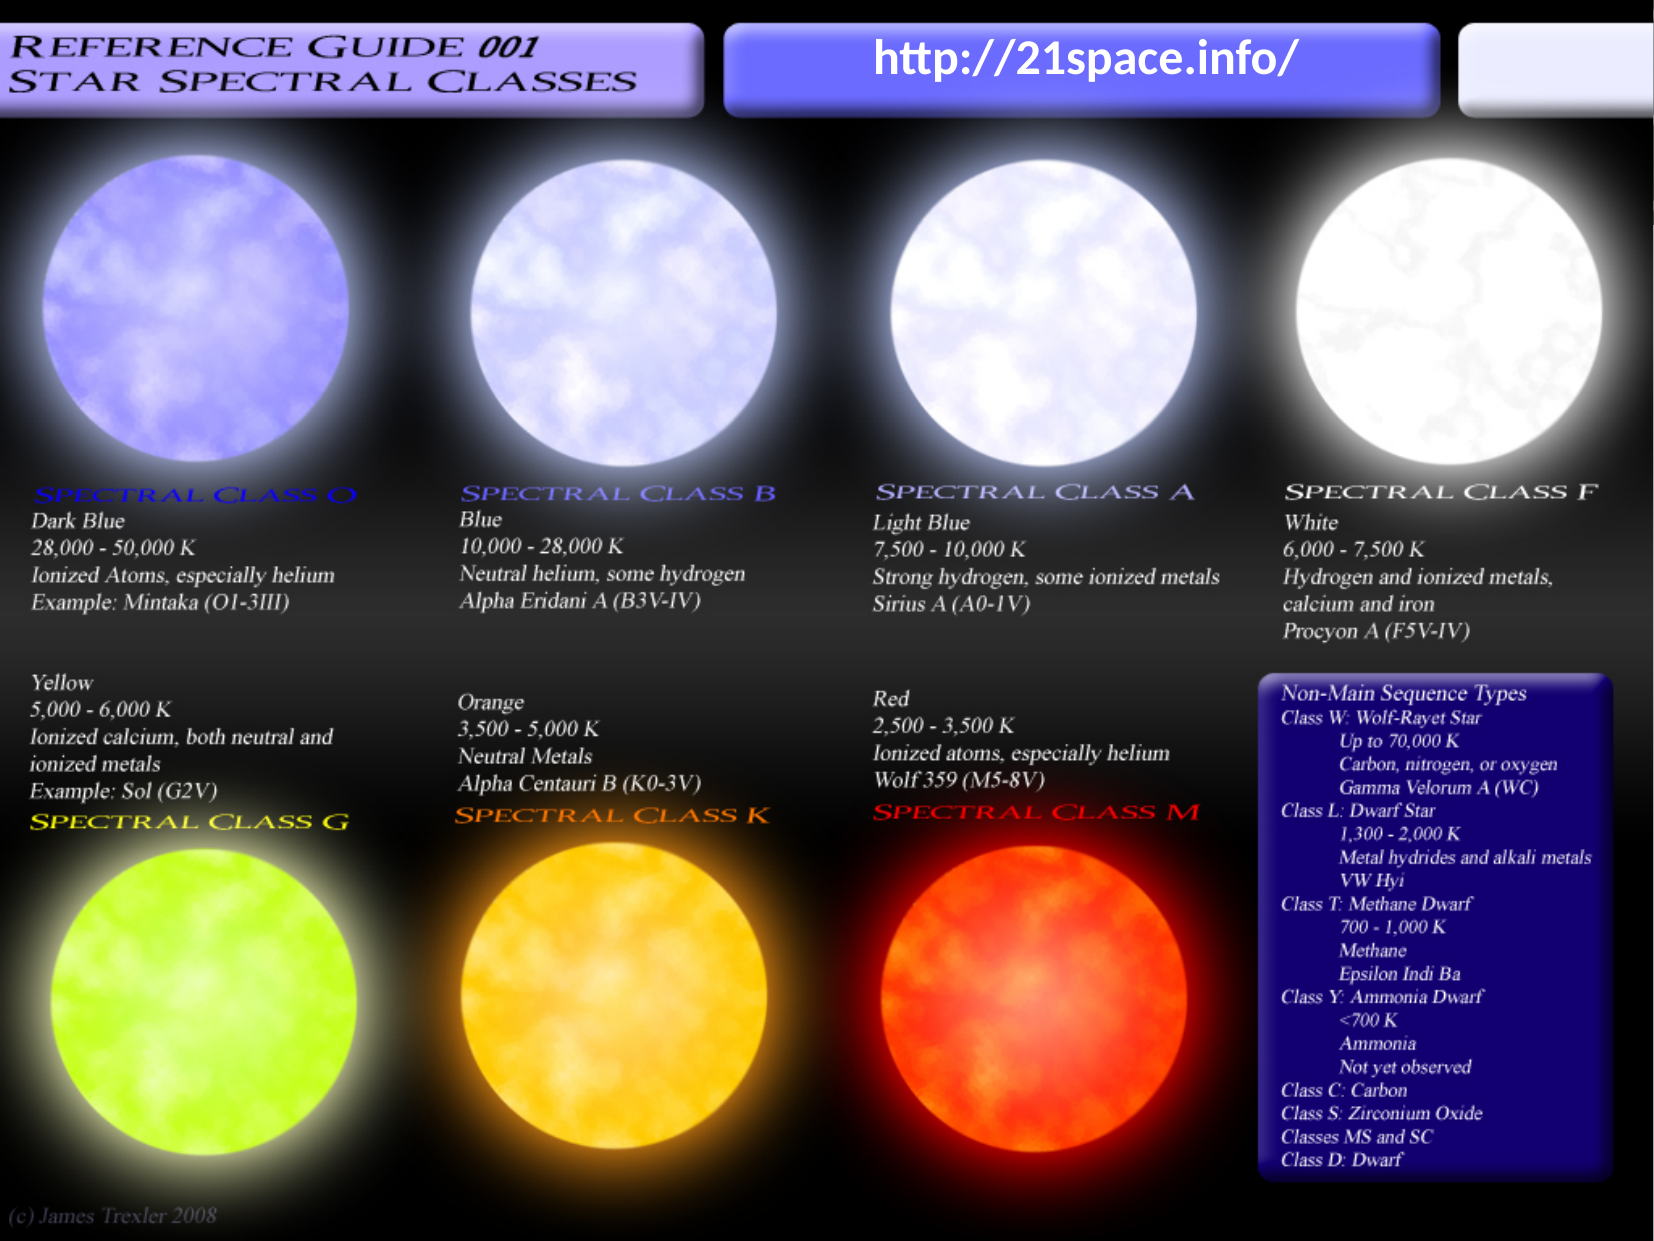

http://21space.info/
H. Asorey - Física IV B
25